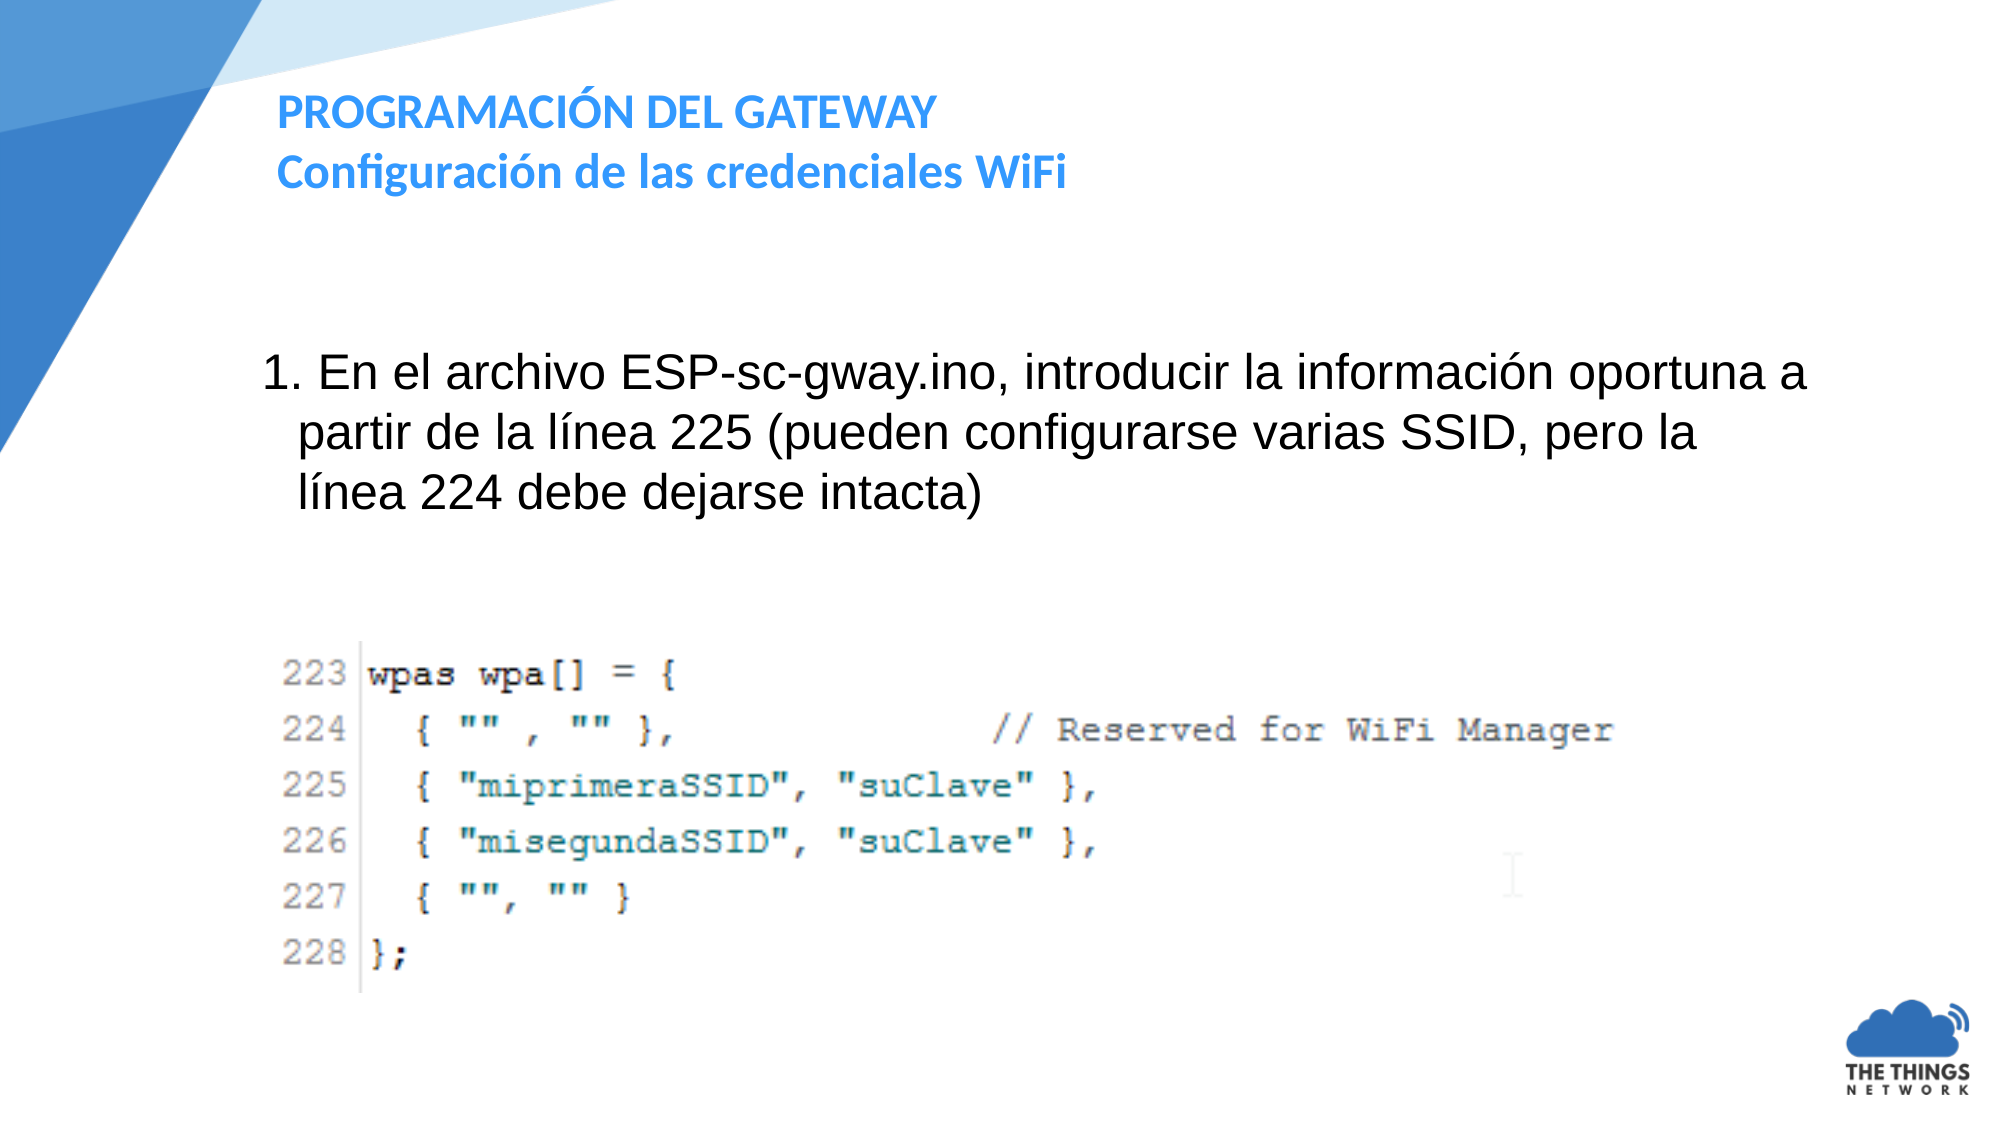

PROGRAMACIÓN DEL GATEWAY
Configuración de las credenciales WiFi
 En el archivo ESP-sc-gway.ino, introducir la información oportuna a partir de la línea 225 (pueden configurarse varias SSID, pero la línea 224 debe dejarse intacta)